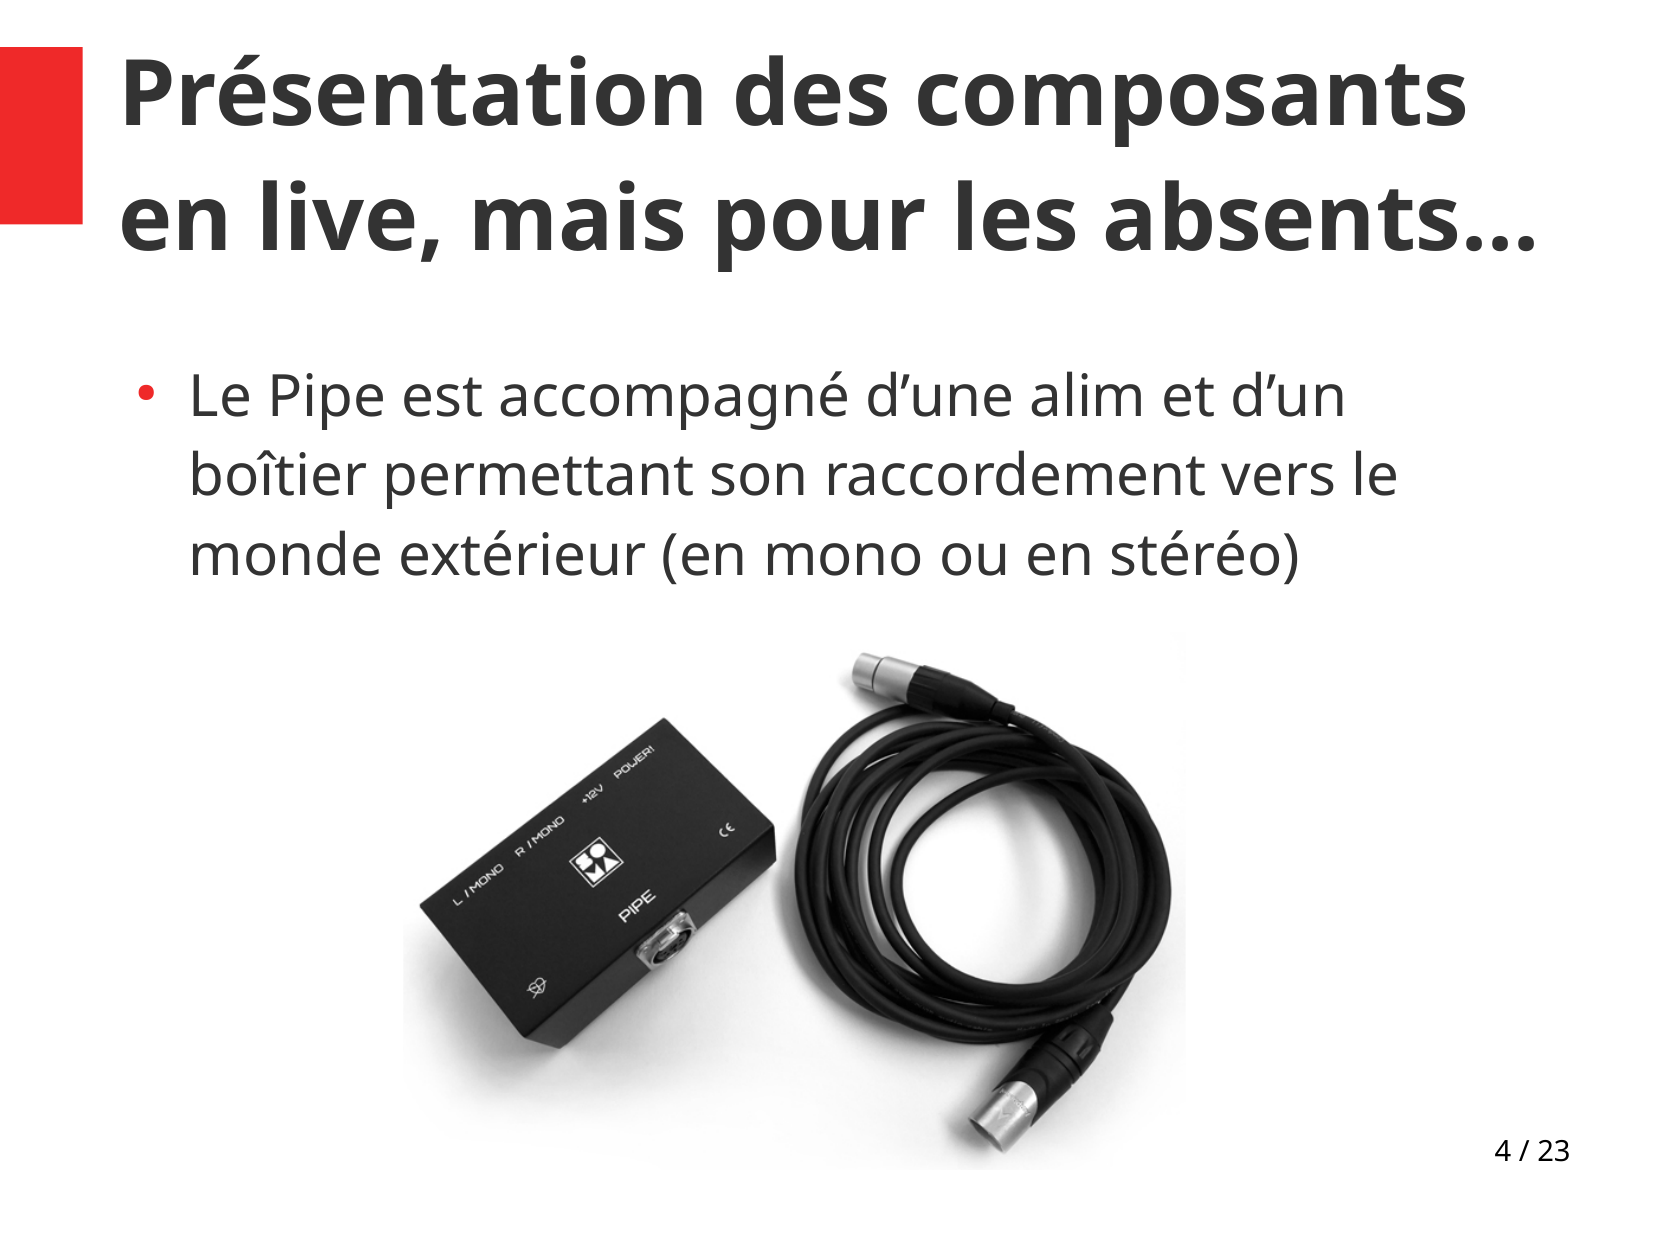

# Présentation des composants en live, mais pour les absents...
Le Pipe est accompagné d’une alim et d’un boîtier permettant son raccordement vers le monde extérieur (en mono ou en stéréo)
4